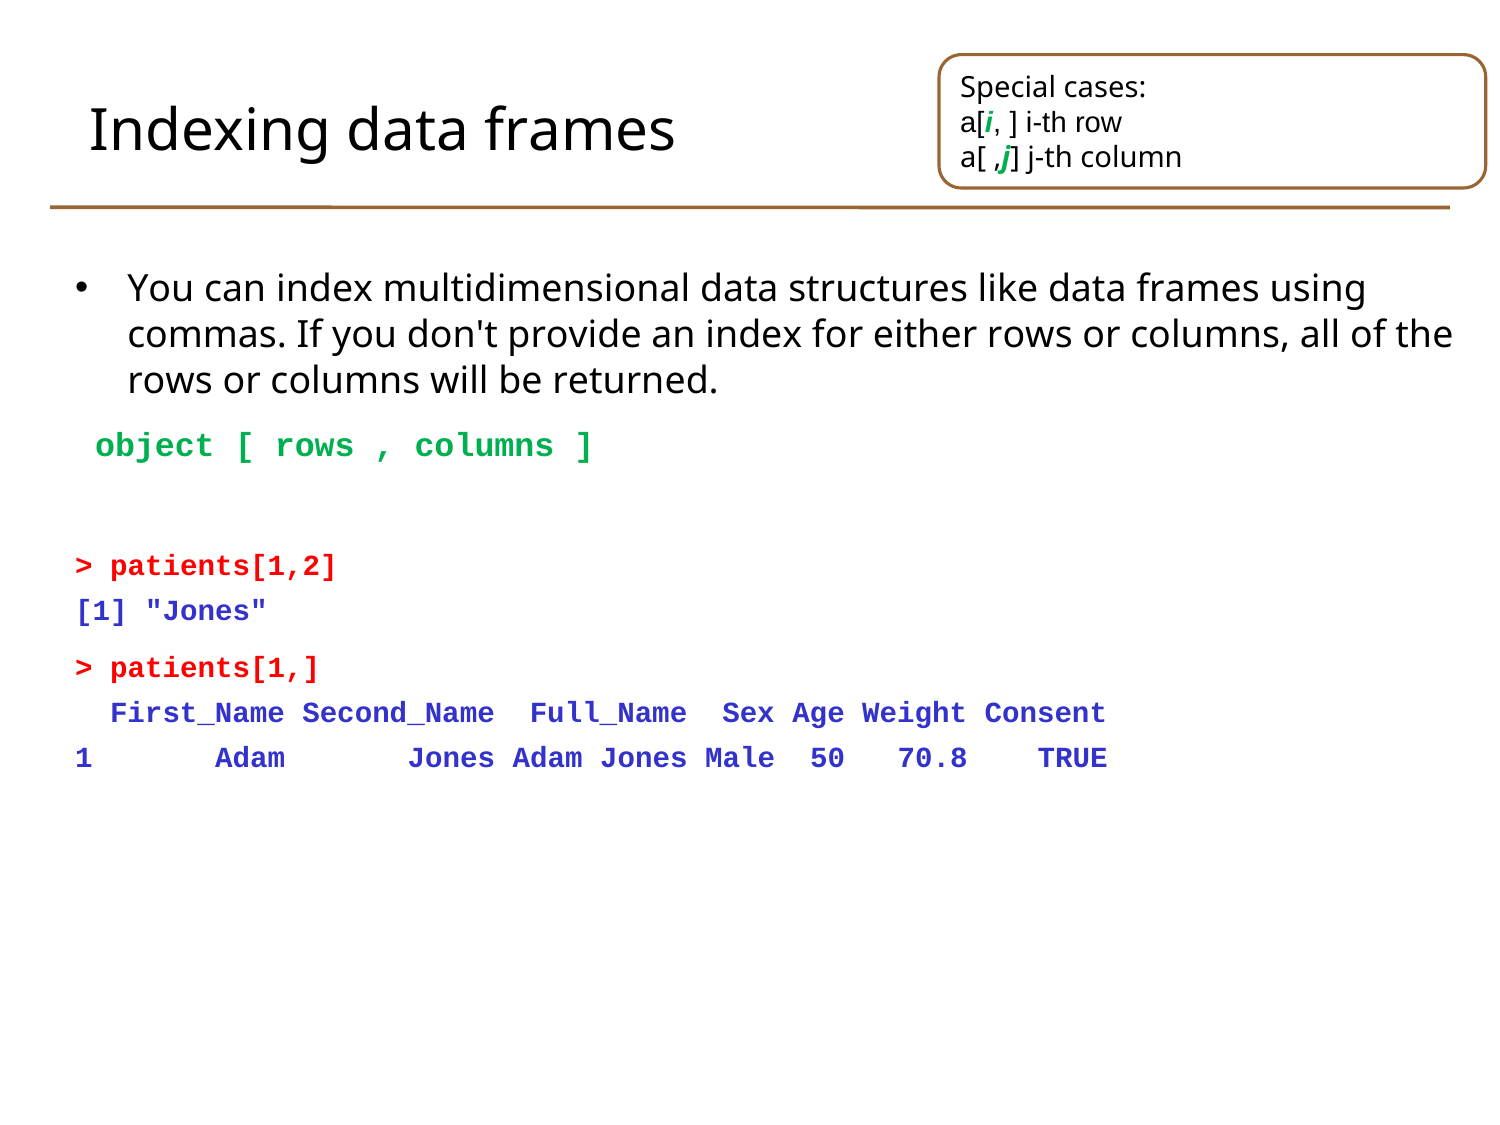

Indexing data frames
Special cases:
a[i, ] i-th row
a[ ,j] j-th column
You can index multidimensional data structures like data frames using commas. If you don't provide an index for either rows or columns, all of the rows or columns will be returned.
 object [ rows , columns ]
> patients[1,2]
[1] "Jones"
> patients[1,]
 First_Name Second_Name Full_Name Sex Age Weight Consent
1 Adam Jones Adam Jones Male 50 70.8 TRUE